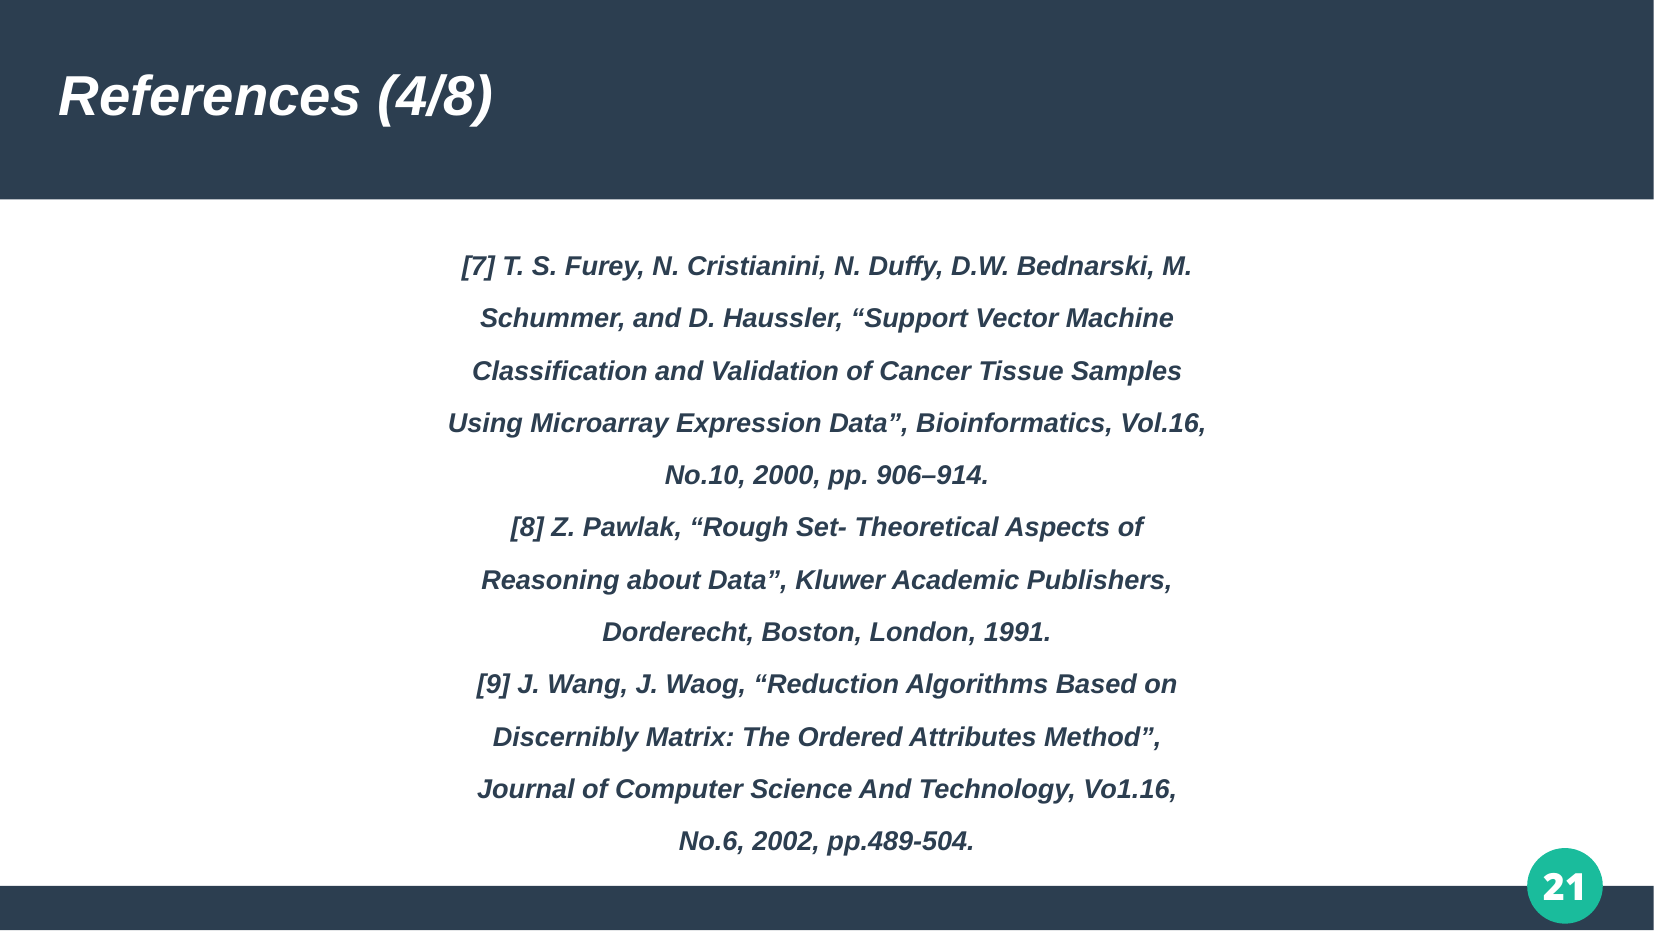

# References (4/8)
[7] T. S. Furey, N. Cristianini, N. Duffy, D.W. Bednarski, M.
Schummer, and D. Haussler, “Support Vector Machine
Classification and Validation of Cancer Tissue Samples
Using Microarray Expression Data”, Bioinformatics, Vol.16,
No.10, 2000, pp. 906–914.
[8] Z. Pawlak, “Rough Set- Theoretical Aspects of
Reasoning about Data”, Kluwer Academic Publishers,
Dorderecht, Boston, London, 1991.
[9] J. Wang, J. Waog, “Reduction Algorithms Based on
Discernibly Matrix: The Ordered Attributes Method”,
Journal of Computer Science And Technology, Vo1.16,
No.6, 2002, pp.489-504.